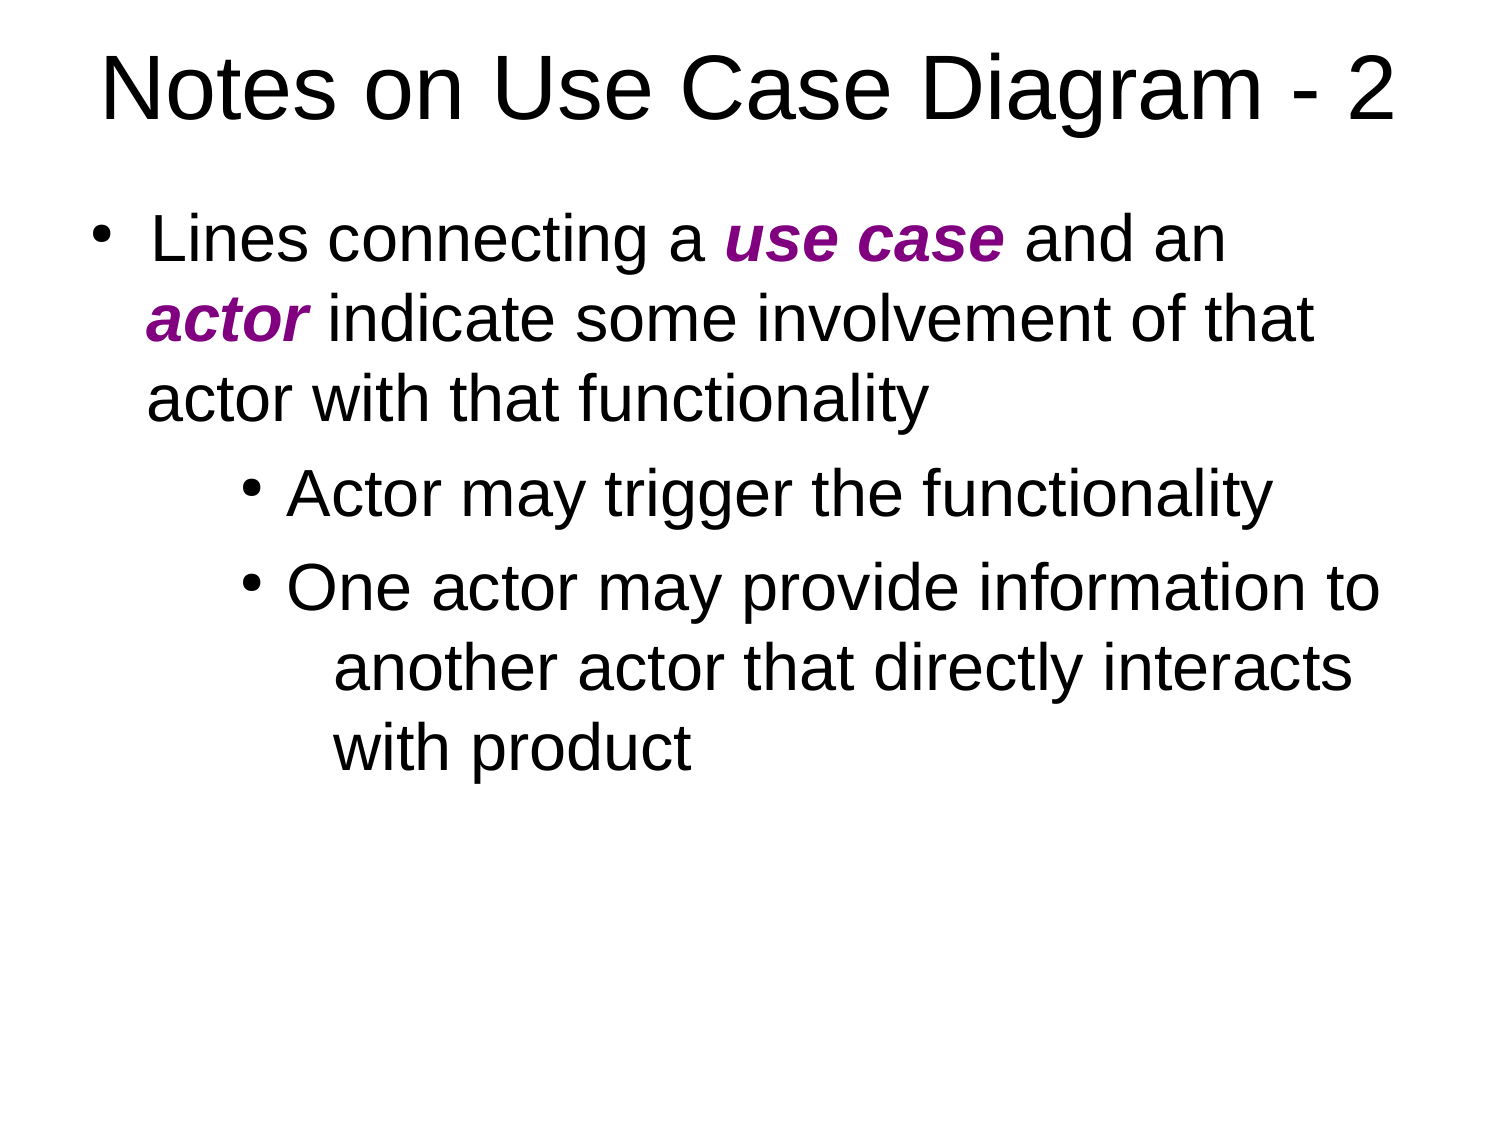

# Notes on Use Case Diagram - 2
 Lines connecting a use case and an actor indicate some involvement of that actor with that functionality
Actor may trigger the functionality
One actor may provide information to another actor that directly interacts with product